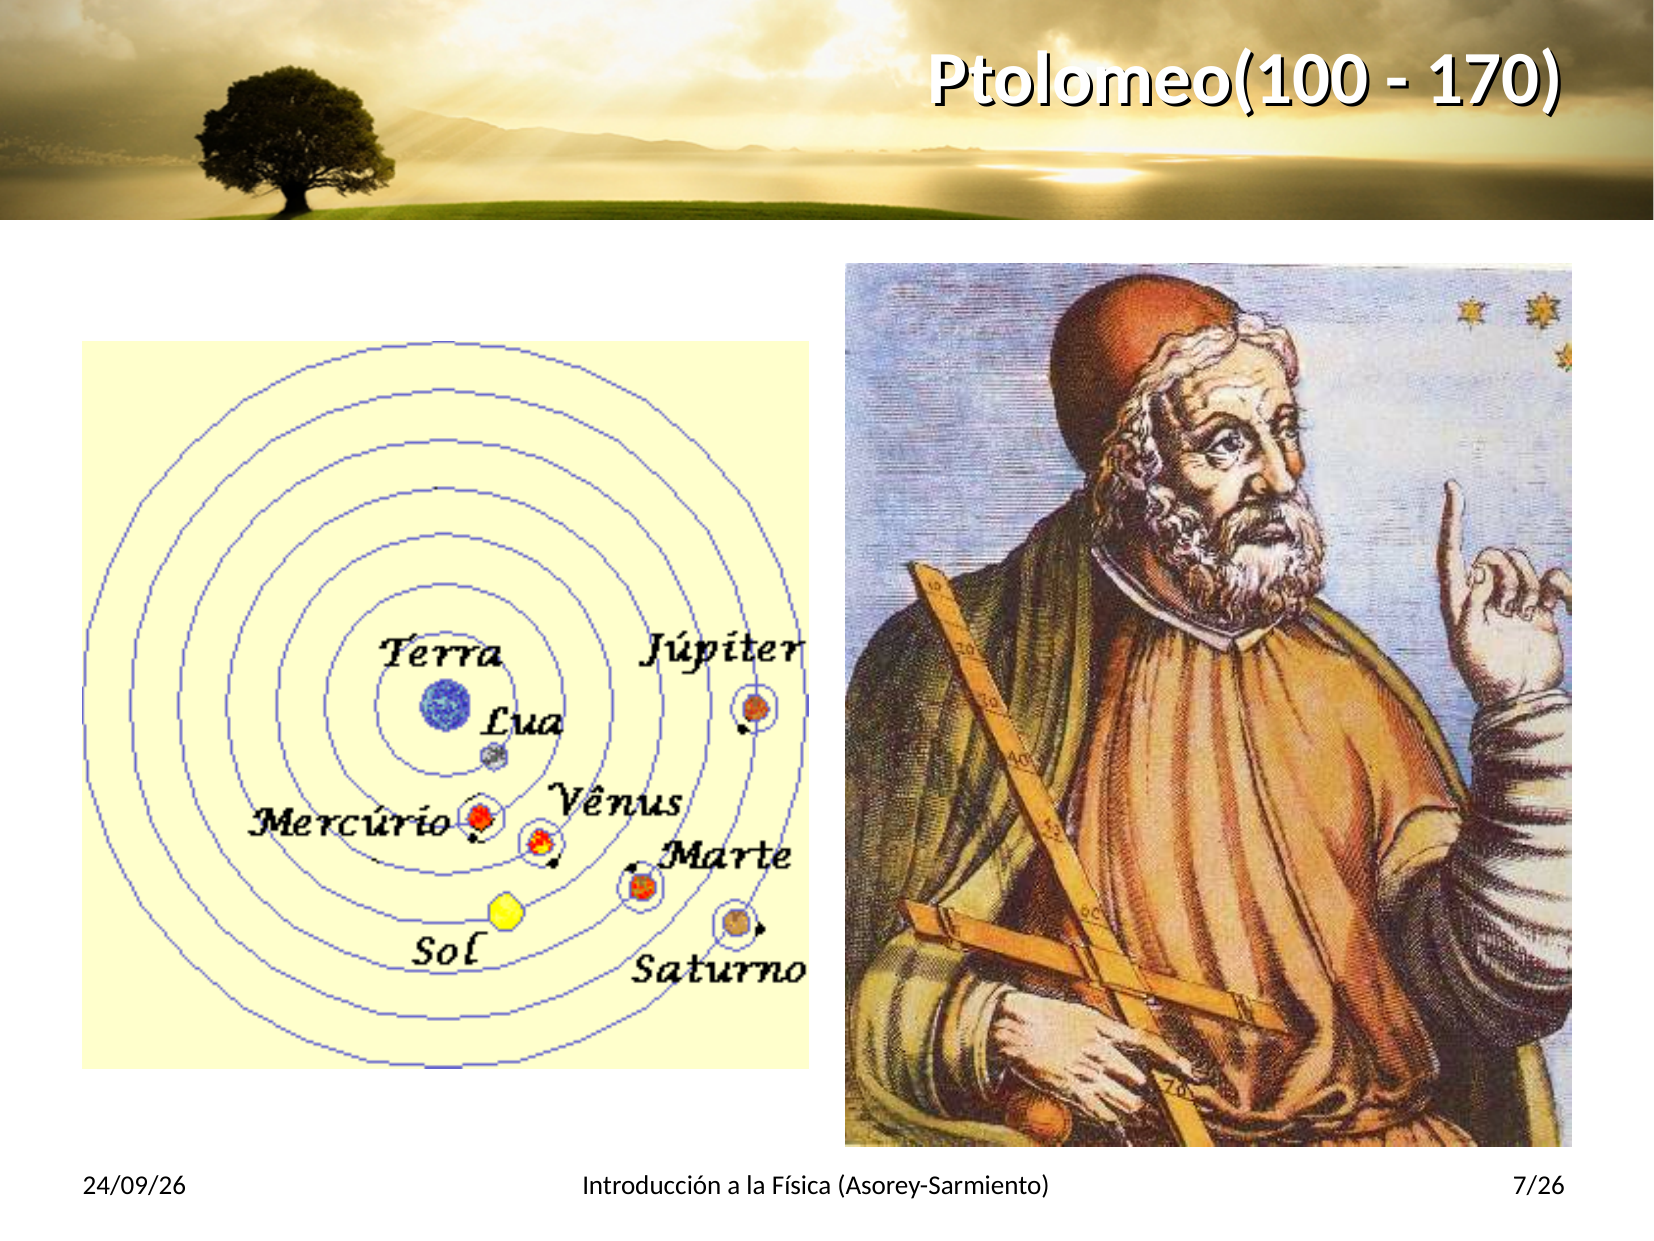

# Ptolomeo(100 - 170)
Introducción a la Física (Asorey-Sarmiento)
7